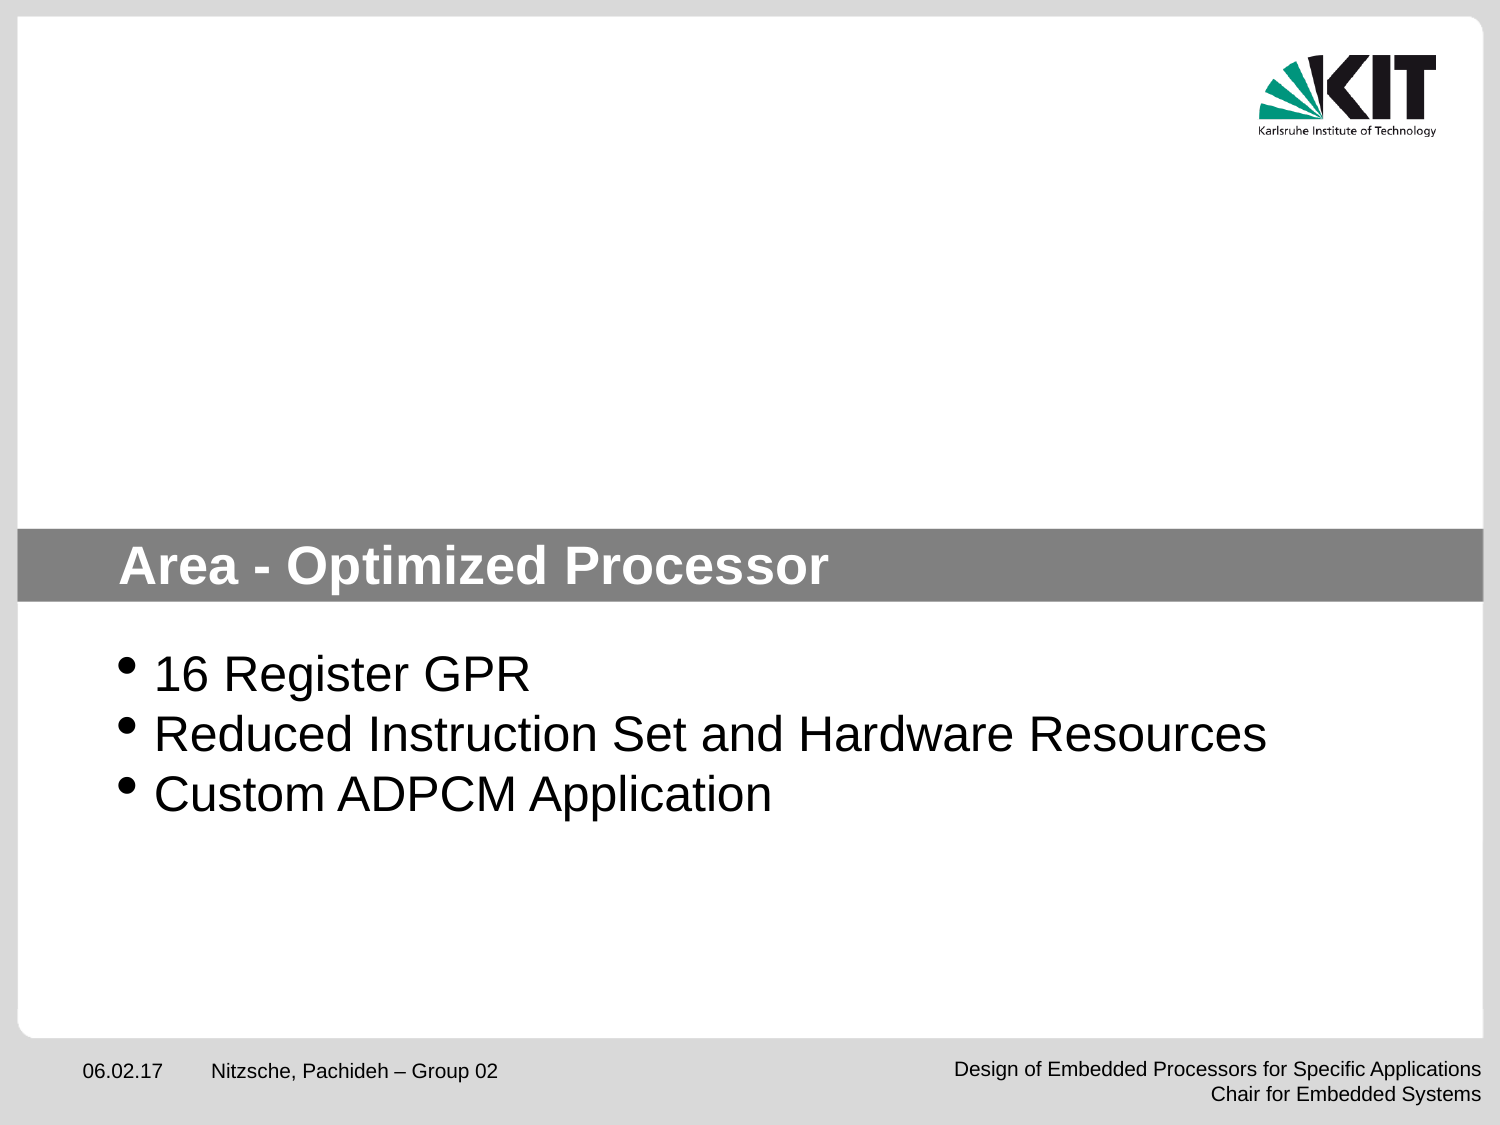

Area - Optimized Processor
16 Register GPR
Reduced Instruction Set and Hardware Resources
Custom ADPCM Application
Nitzsche, Pachideh – Group 02